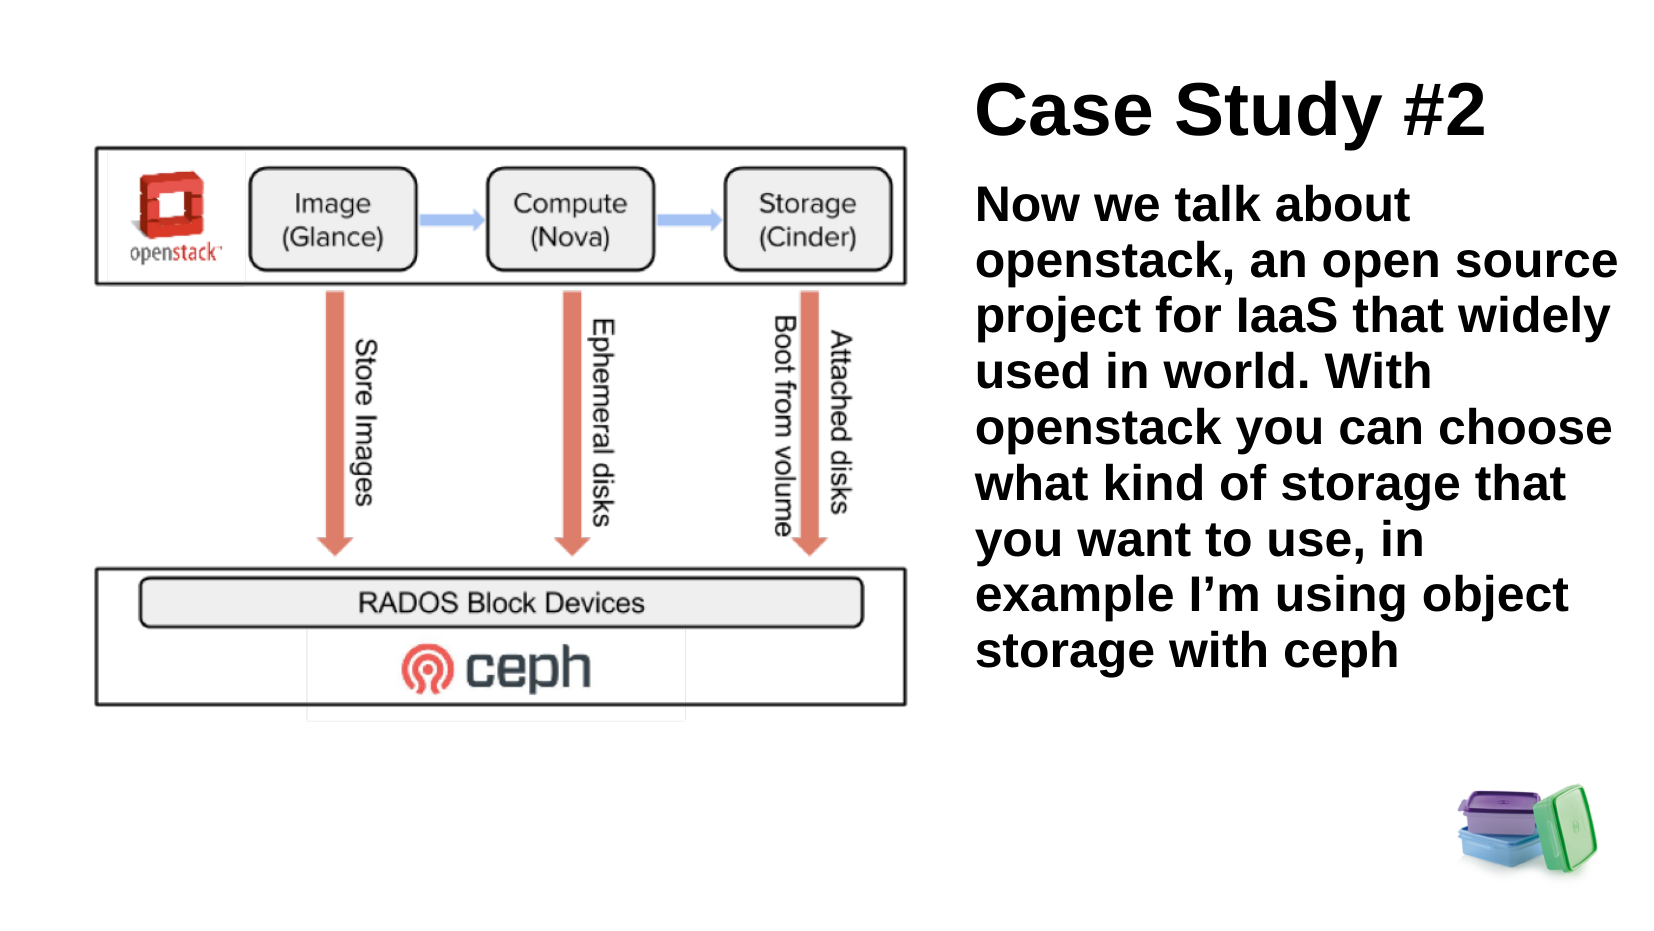

Case Study #2
Now we talk about openstack, an open source project for IaaS that widely used in world. With openstack you can choose what kind of storage that you want to use, in example I’m using object storage with ceph